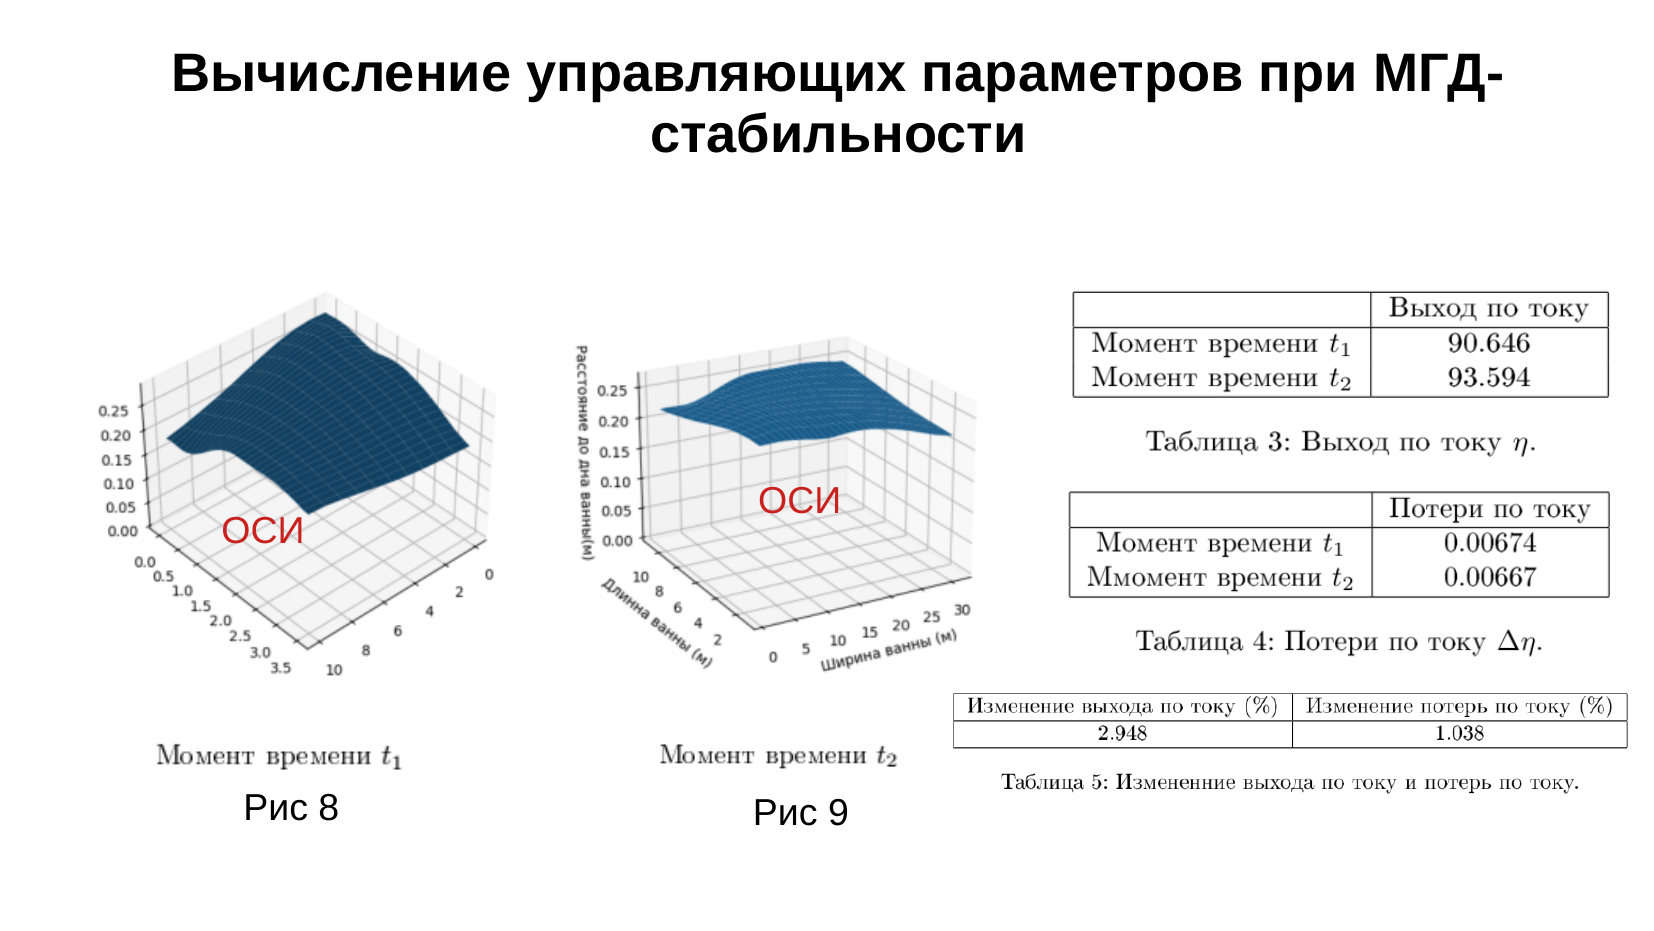

# Вычисление управляющих параметров при МГД-стабильности
ОСИ
ОСИ
Рис 8
Рис 9